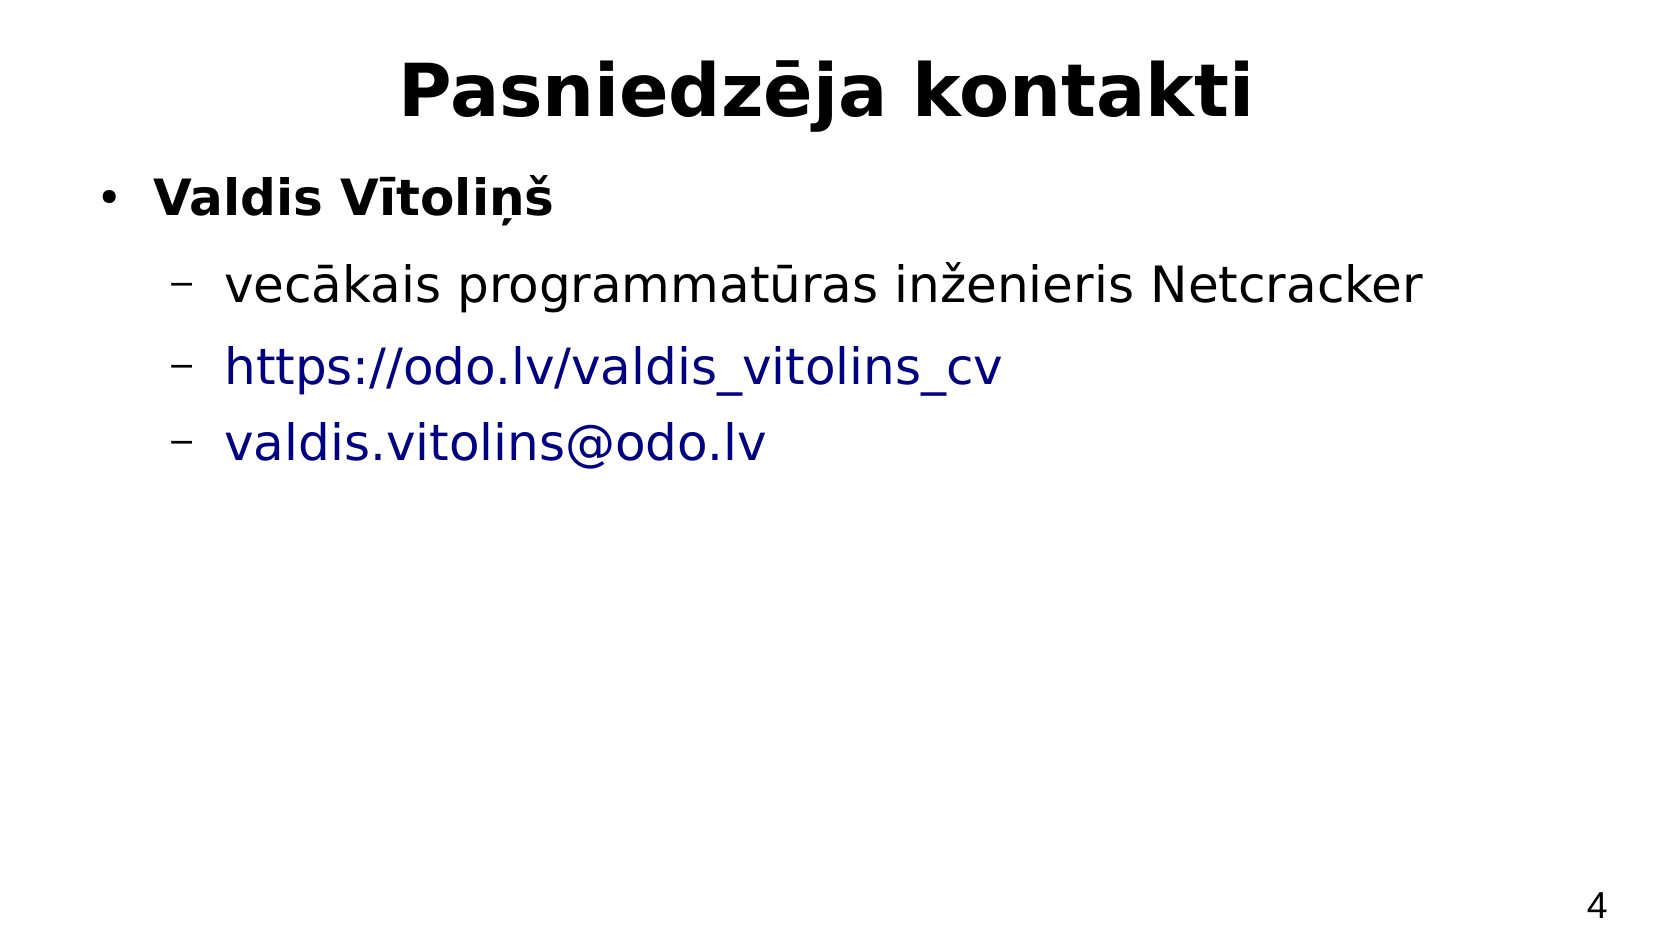

# Pasniedzēja kontakti
Valdis Vītoliņš
vecākais programmatūras inženieris Netcracker
https://odo.lv/valdis_vitolins_cv
valdis.vitolins@odo.lv